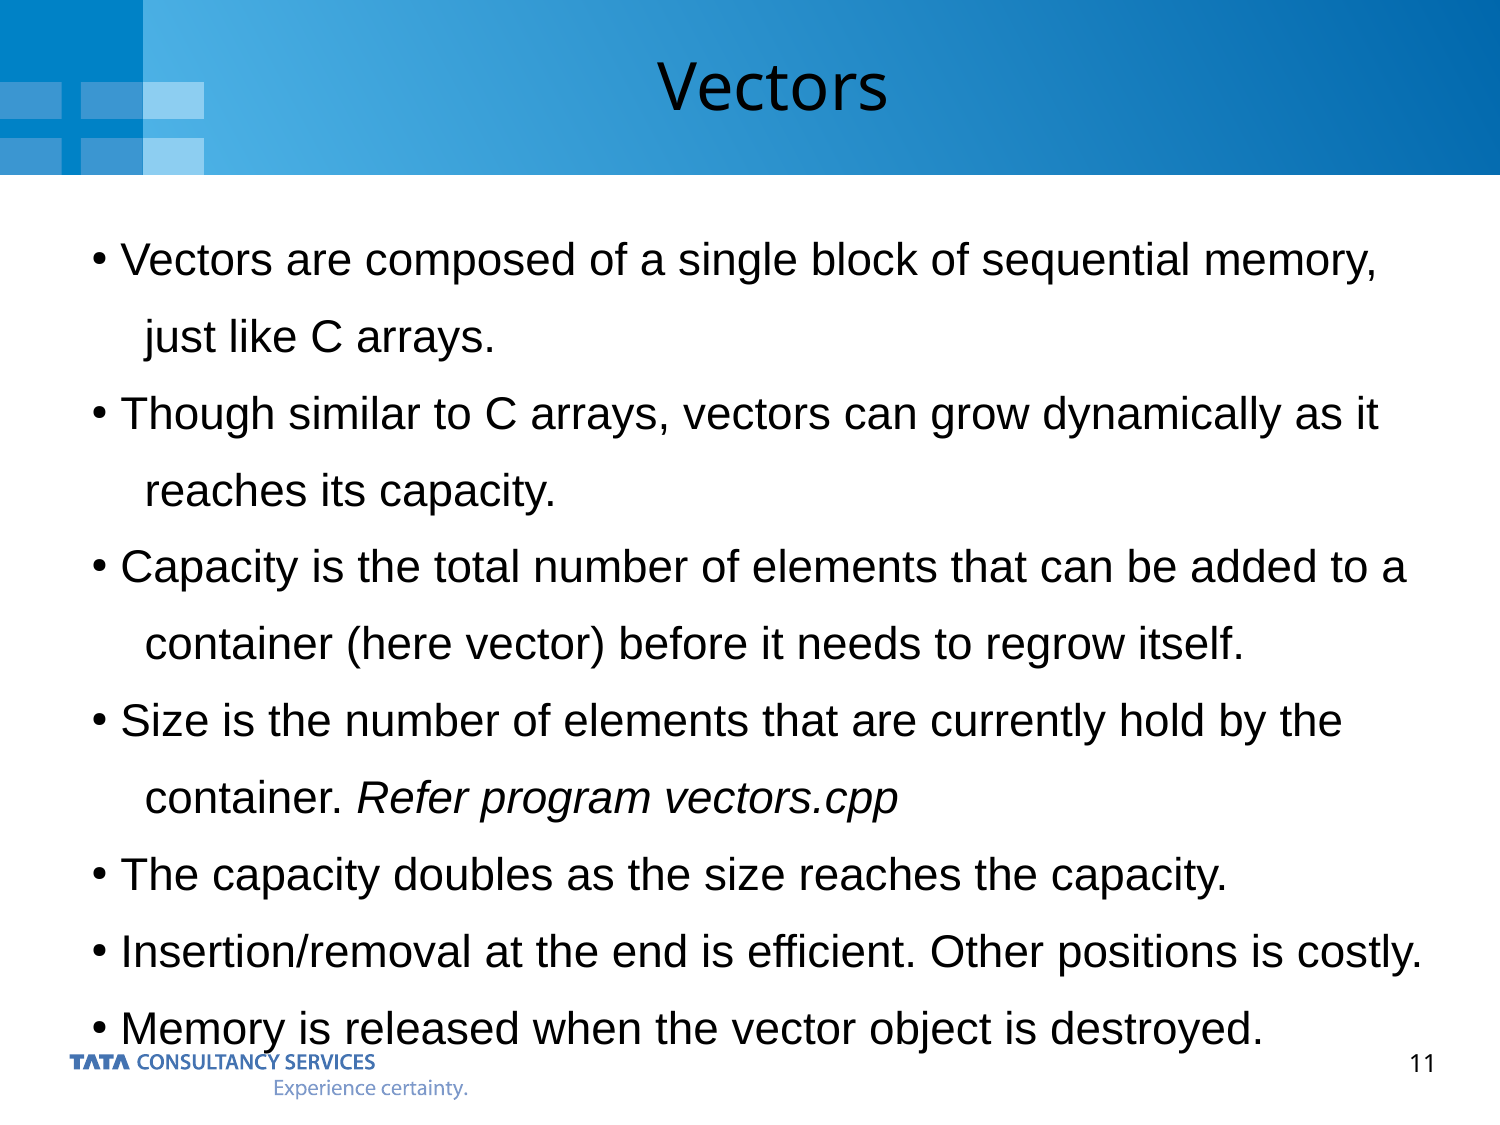

Vectors
 Vectors are composed of a single block of sequential memory, just like C arrays.
 Though similar to C arrays, vectors can grow dynamically as it reaches its capacity.
 Capacity is the total number of elements that can be added to a container (here vector) before it needs to regrow itself.
 Size is the number of elements that are currently hold by the container. Refer program vectors.cpp
 The capacity doubles as the size reaches the capacity.
 Insertion/removal at the end is efficient. Other positions is costly.
 Memory is released when the vector object is destroyed.